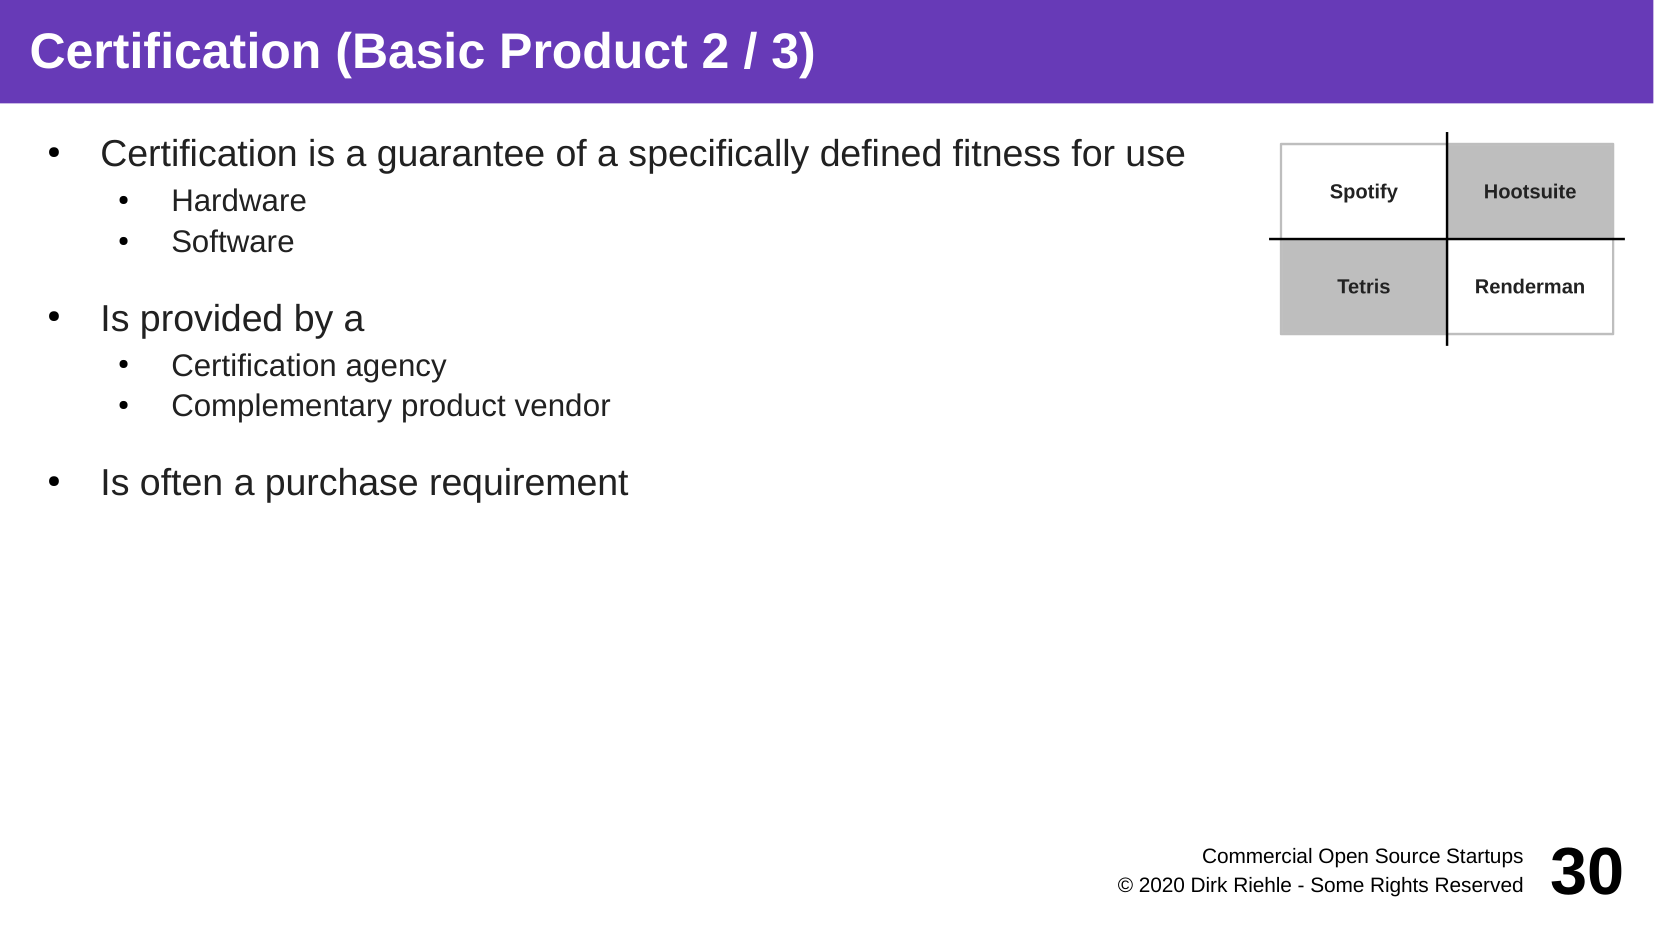

# Certification (Basic Product 2 / 3)
Certification is a guarantee of a specifically defined fitness for use
Hardware
Software
Is provided by a
Certification agency
Complementary product vendor
Is often a purchase requirement
Commercial Open Source Startups
30
© 2020 Dirk Riehle - Some Rights Reserved